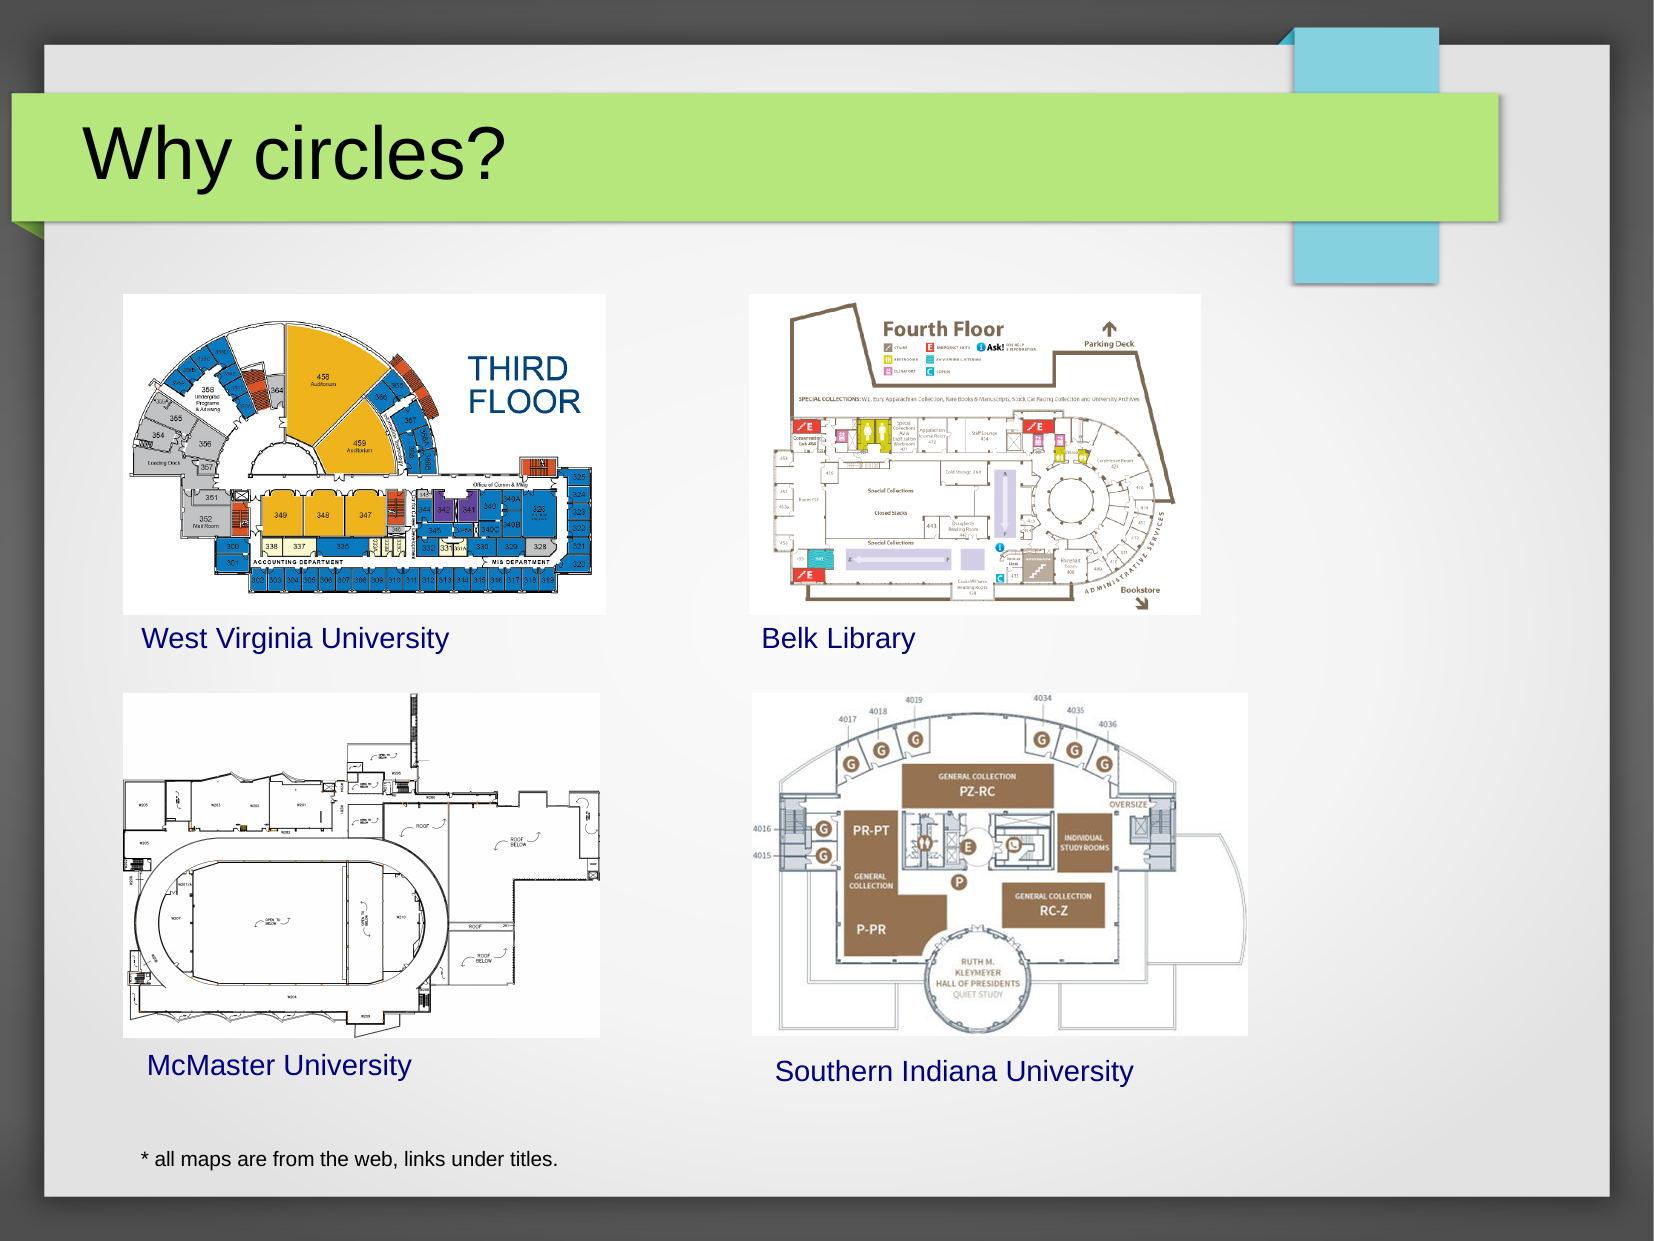

# Why circles?
West Virginia University
Belk Library
McMaster University
Southern Indiana University
* all maps are from the web, links under titles.